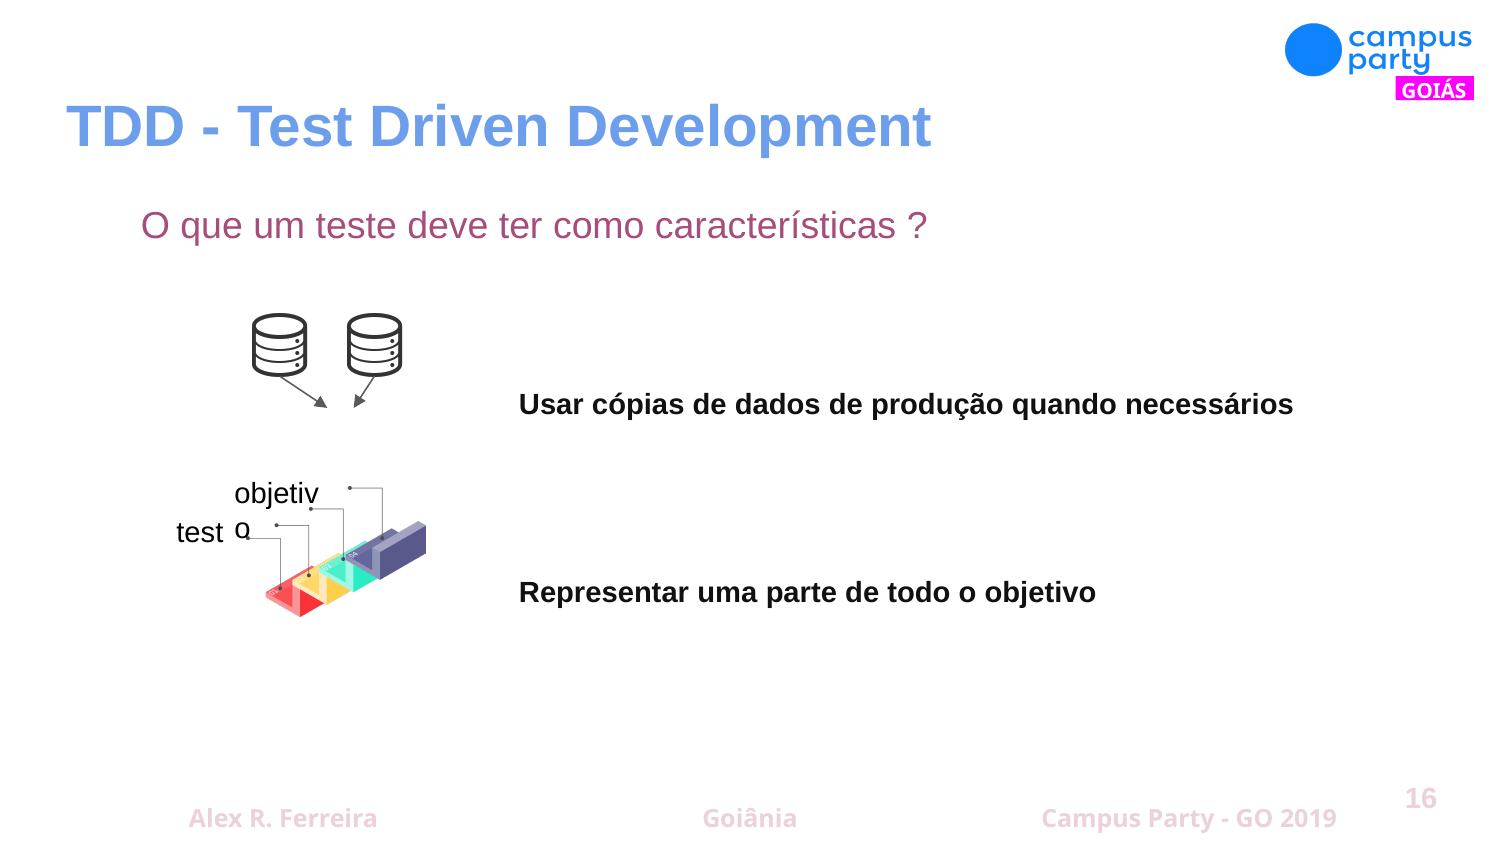

# TDD - Test Driven Development
O que um teste deve ter como características ?
Usar cópias de dados de produção quando necessários
objetivo
test
Representar uma parte de todo o objetivo